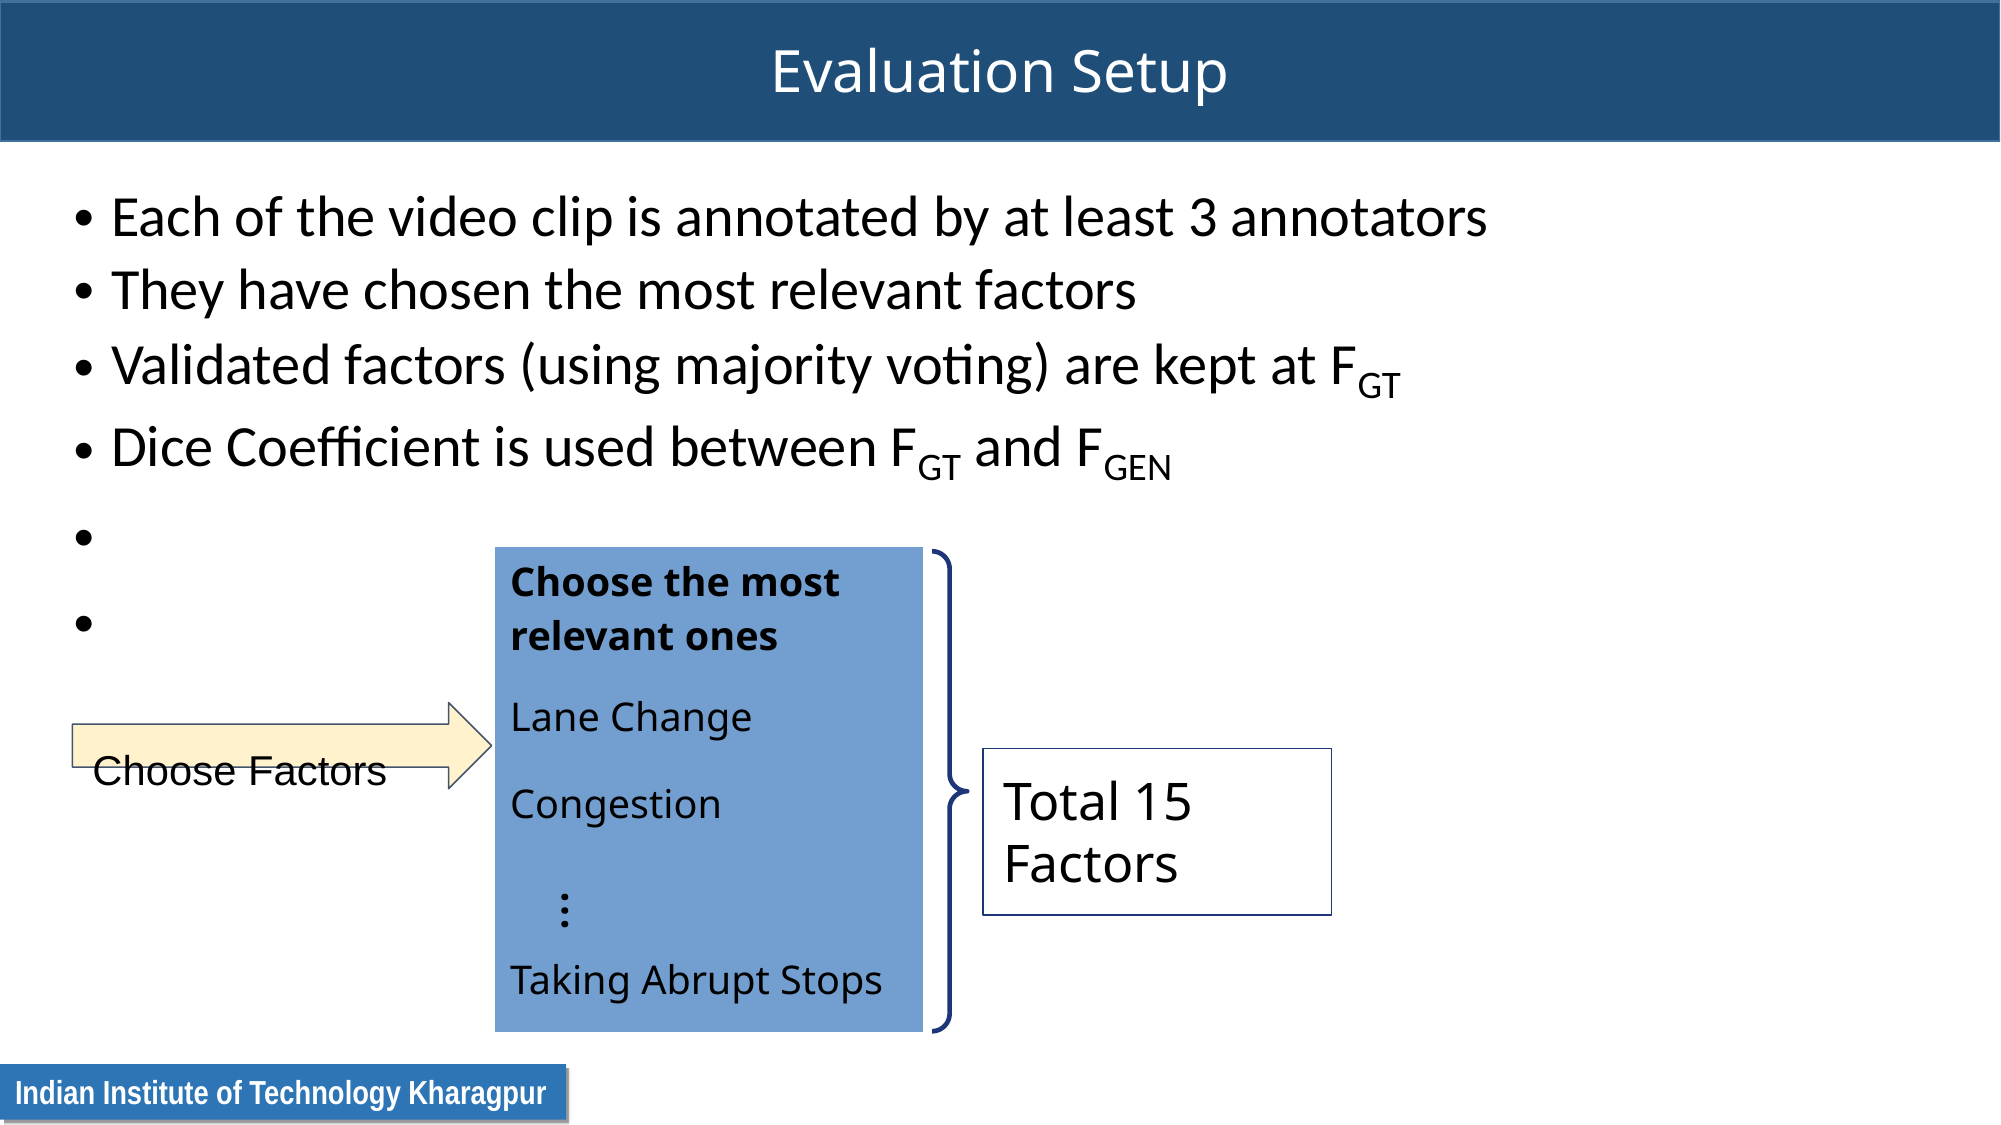

Evaluation Setup
# Each of the video clip is annotated by at least 3 annotators
They have chosen the most relevant factors
Validated factors (using majority voting) are kept at FGT
Dice Coefficient is used between FGT and FGEN
| Choose the most relevant ones |
| --- |
| Lane Change |
| Congestion |
| |
| Taking Abrupt Stops |
Choose Factors
Total 15 Factors
…